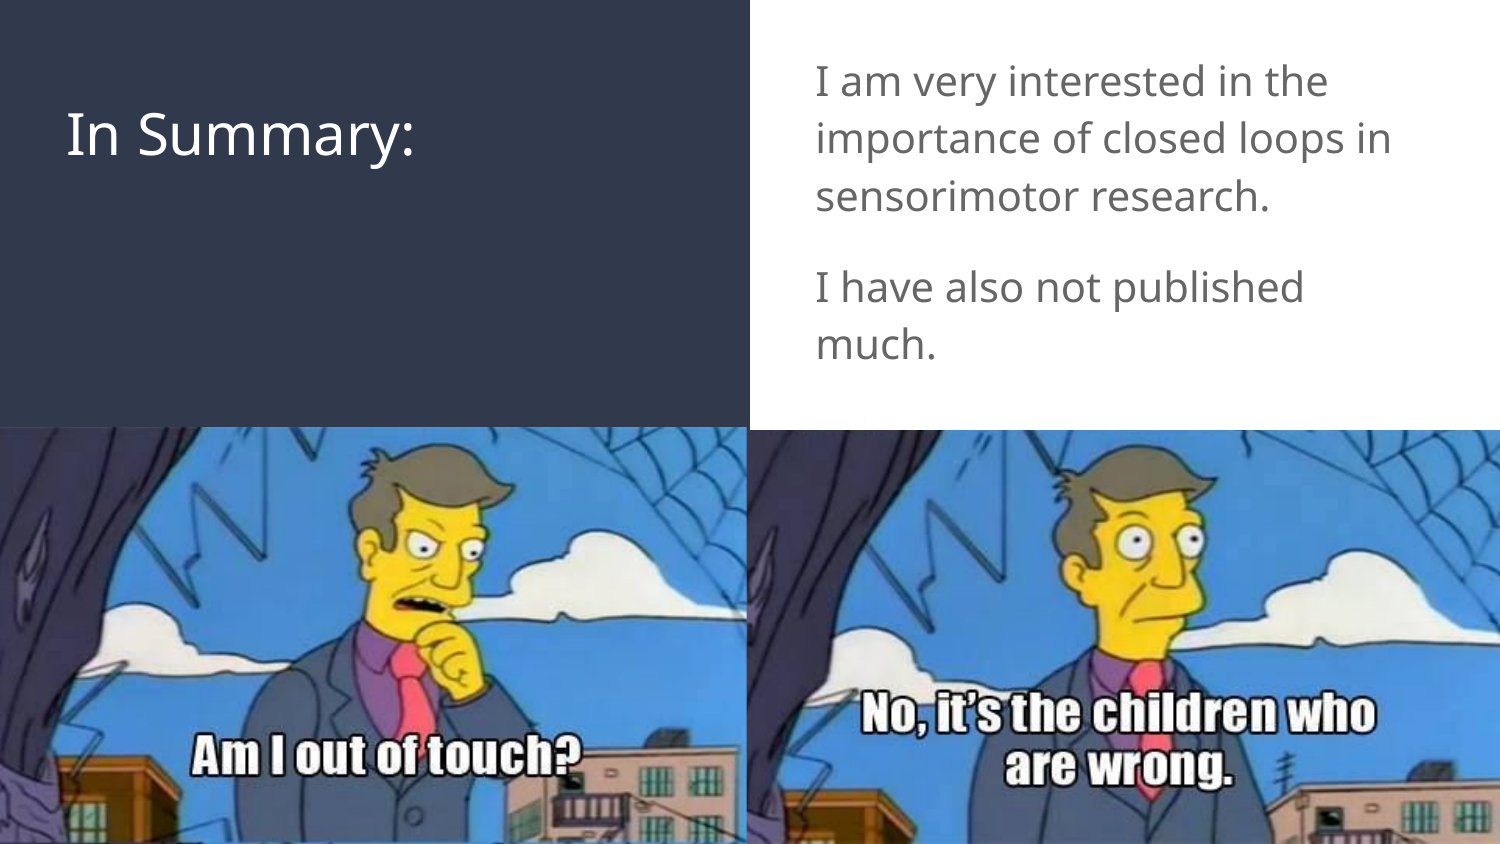

I am very interested in the importance of closed loops in sensorimotor research.
I have also not published much.
# In Summary: